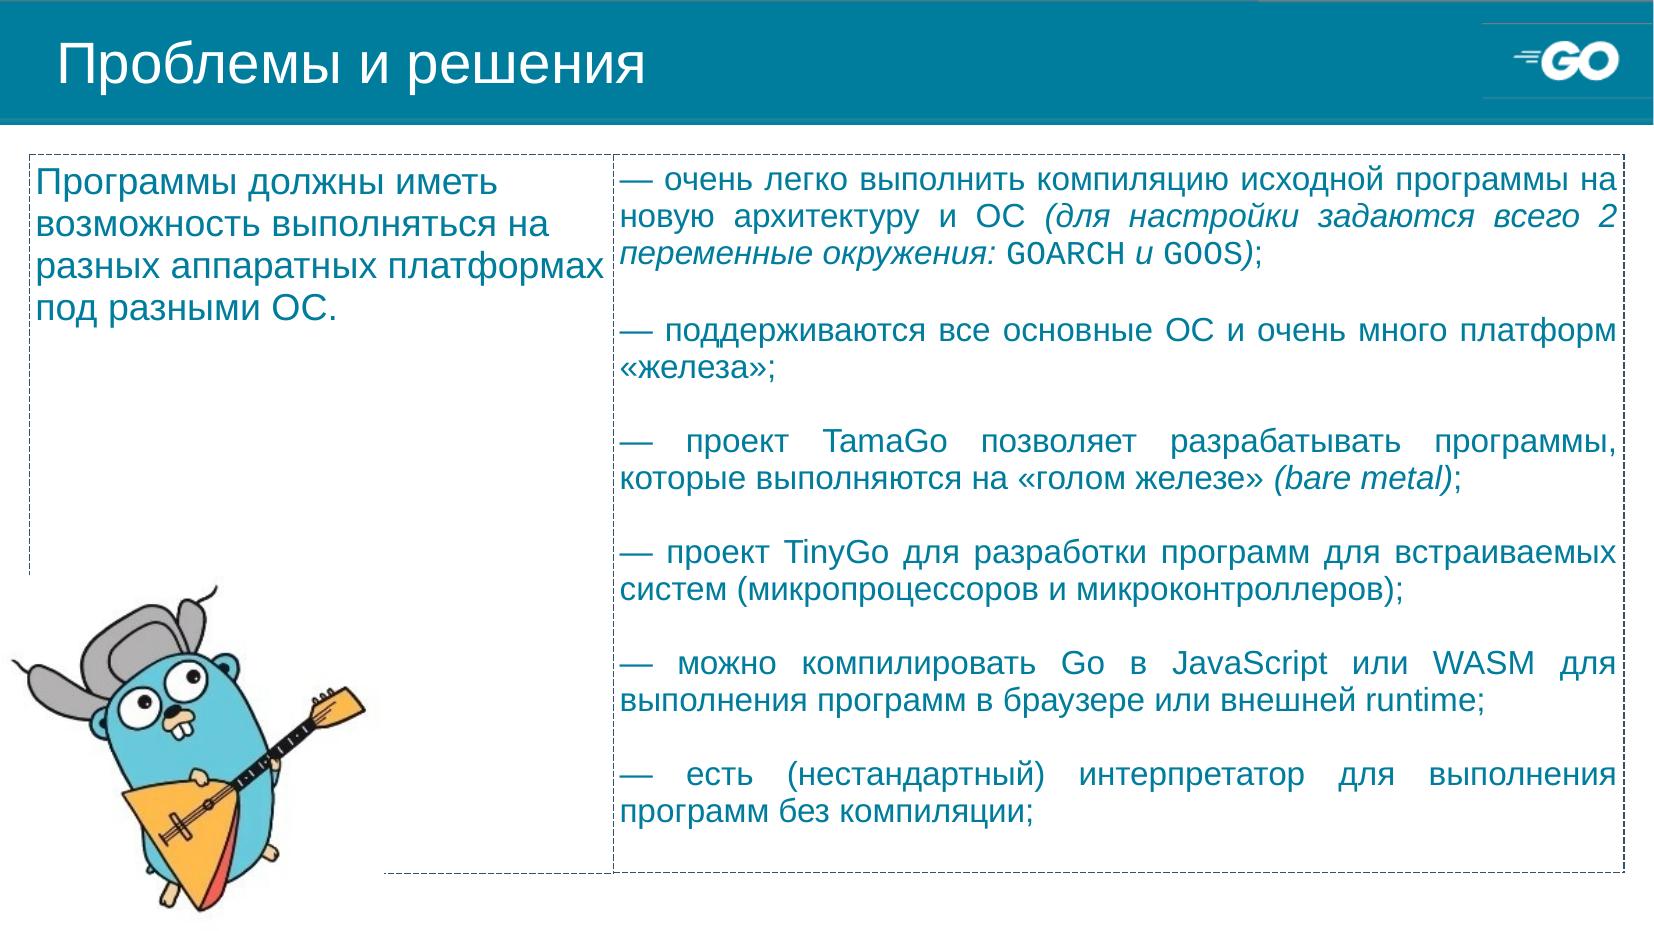

Проблемы и решения
| Программы должны иметь возможность выполняться на разных аппаратных платформах под разными ОС. | — очень легко выполнить компиляцию исходной программы на новую архитектуру и ОС (для настройки задаются всего 2 переменные окружения: GOARCH и GOOS); — поддерживаются все основные ОС и очень много платформ «железа»; — проект TamaGo позволяет разрабатывать программы, которые выполняются на «голом железе» (bare metal); — проект TinyGo для разработки программ для встраиваемых систем (микропроцессоров и микроконтроллеров); — можно компилировать Go в JavaScript или WASM для выполнения программ в браузере или внешней runtime; — есть (нестандартный) интерпретатор для выполнения программ без компиляции; |
| --- | --- |